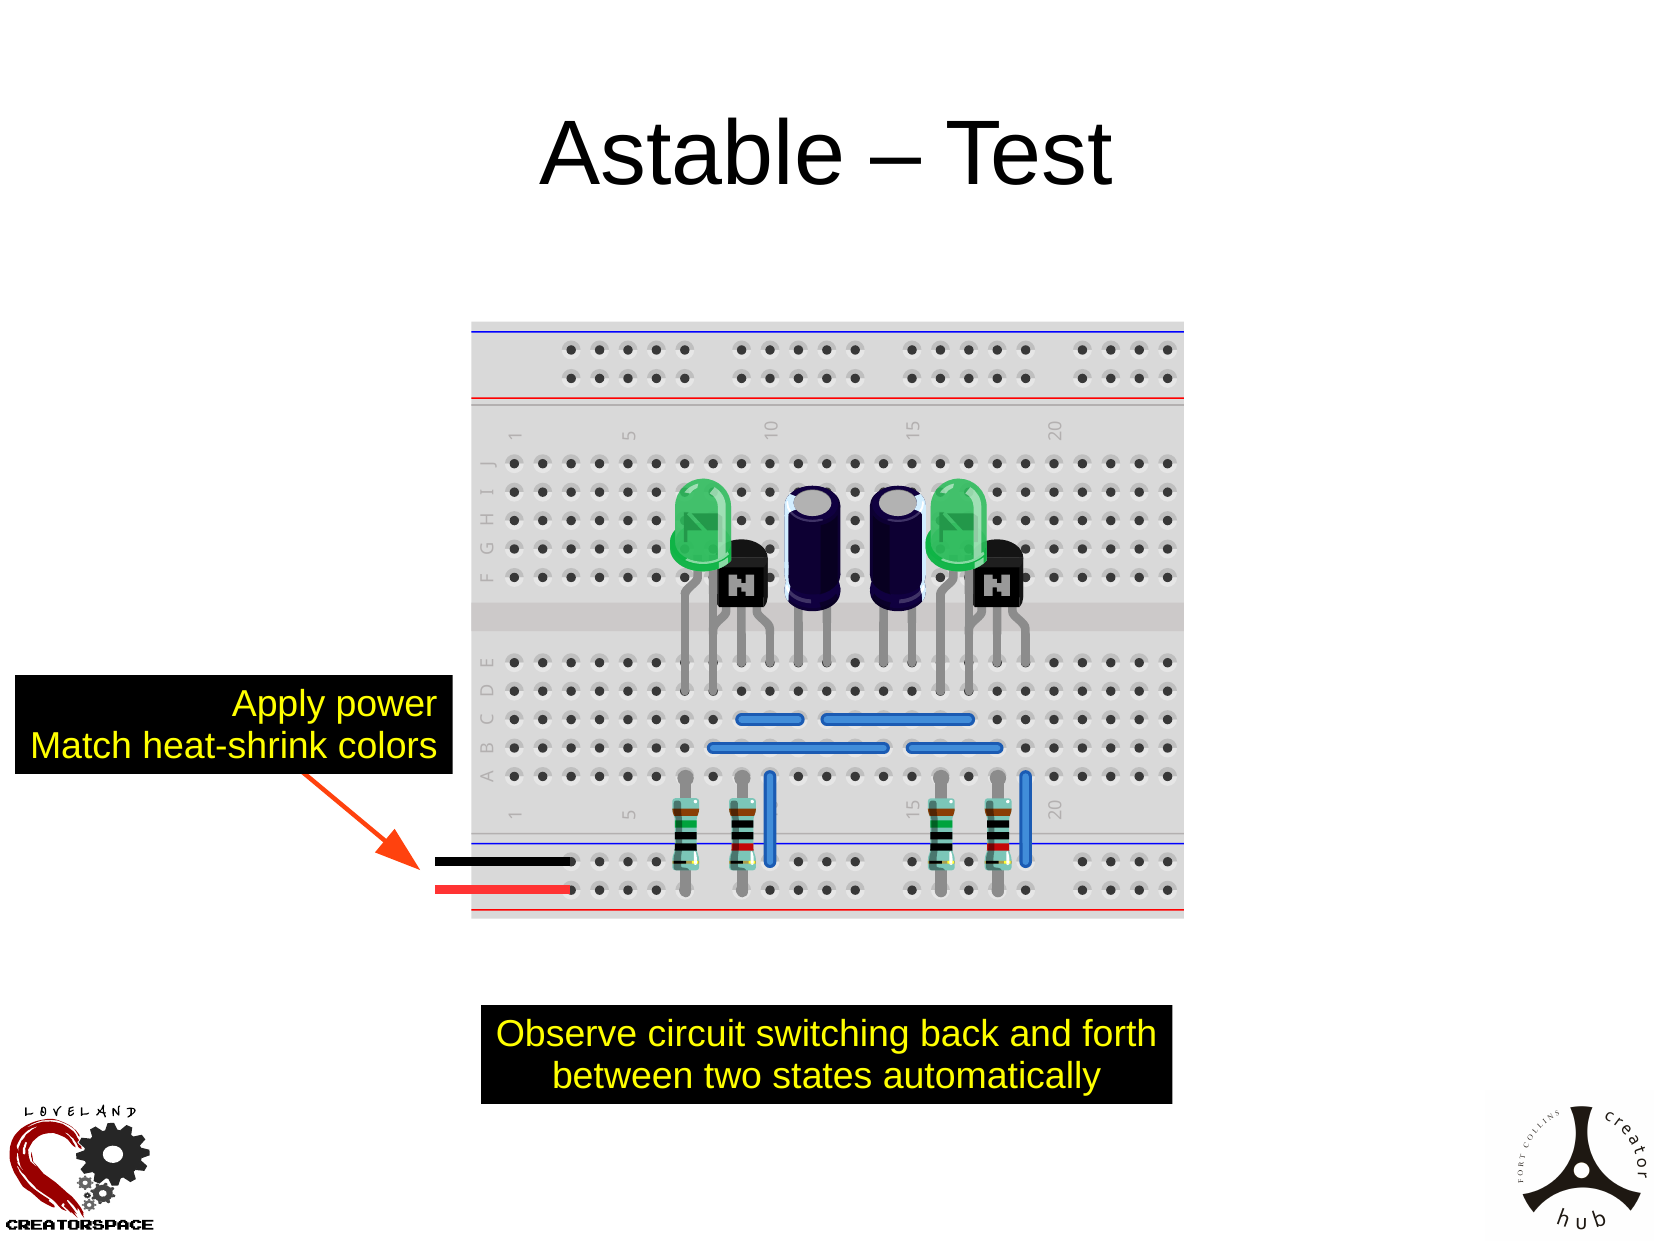

# Astable – Test
Apply power
Match heat-shrink colors
Observe circuit switching back and forth
between two states automatically